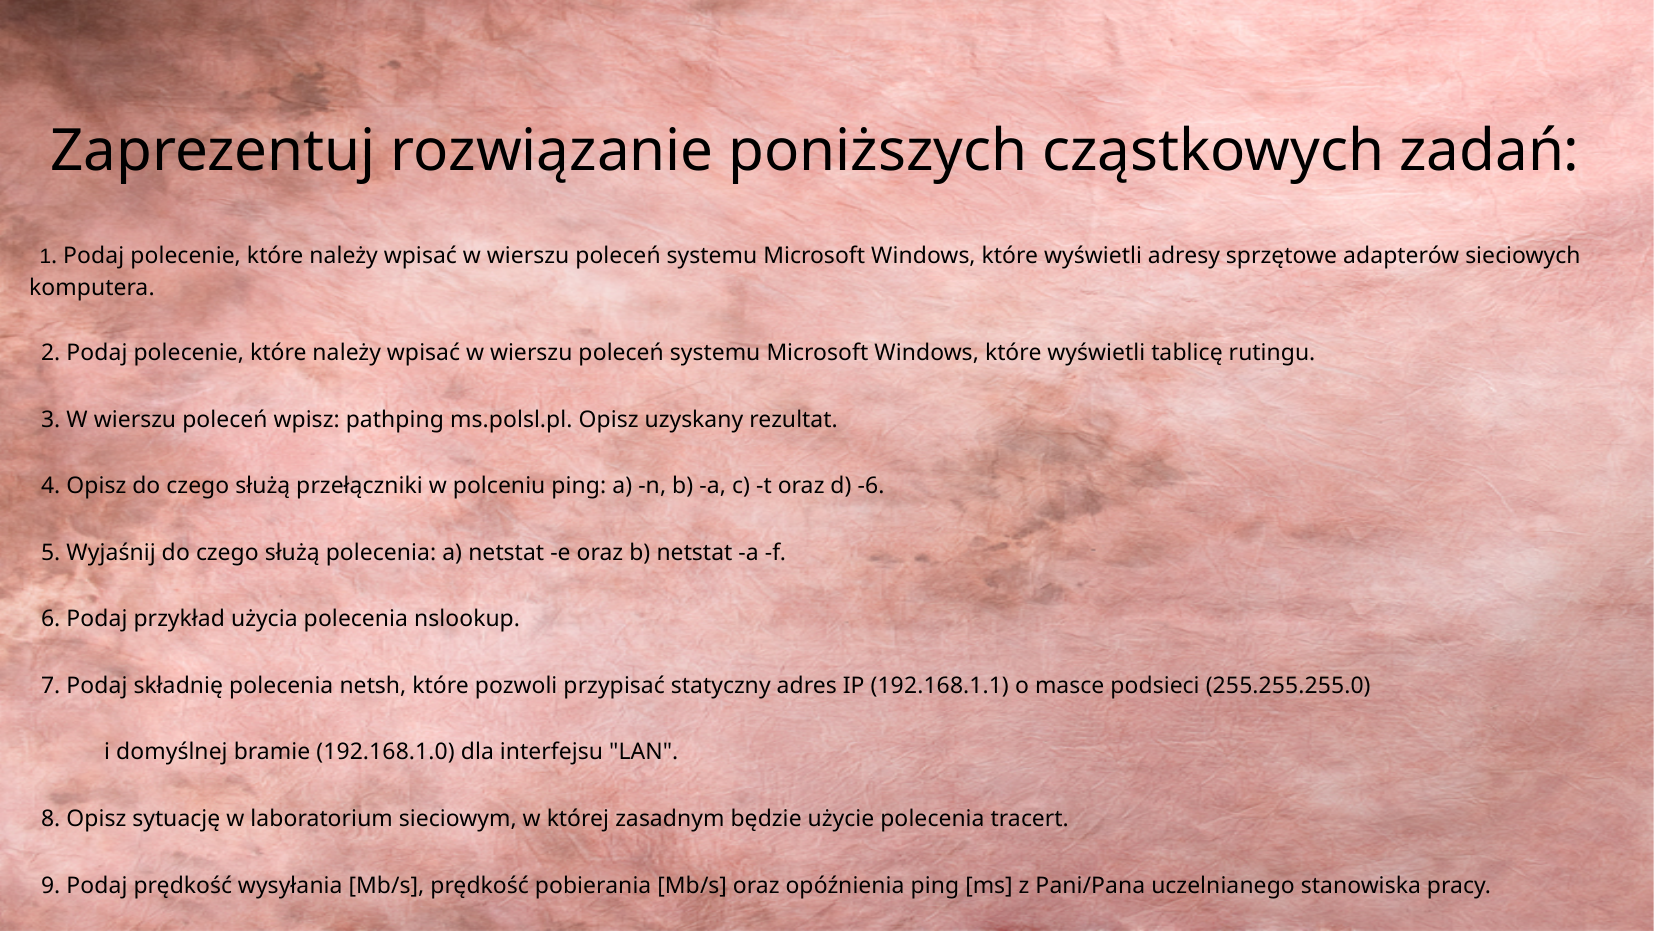

# Zaprezentuj rozwiązanie poniższych cząstkowych zadań:
 1. Podaj polecenie, które należy wpisać w wierszu poleceń systemu Microsoft Windows, które wyświetli adresy sprzętowe adapterów sieciowych komputera.
 2. Podaj polecenie, które należy wpisać w wierszu poleceń systemu Microsoft Windows, które wyświetli tablicę rutingu.
 3. W wierszu poleceń wpisz: pathping ms.polsl.pl. Opisz uzyskany rezultat.
 4. Opisz do czego służą przełączniki w polceniu ping: a) -n, b) -a, c) -t oraz d) -6.
 5. Wyjaśnij do czego służą polecenia: a) netstat -e oraz b) netstat -a -f.
 6. Podaj przykład użycia polecenia nslookup.
 7. Podaj składnię polecenia netsh, które pozwoli przypisać statyczny adres IP (192.168.1.1) o masce podsieci (255.255.255.0)
	i domyślnej bramie (192.168.1.0) dla interfejsu "LAN".
 8. Opisz sytuację w laboratorium sieciowym, w której zasadnym będzie użycie polecenia tracert.
 9. Podaj prędkość wysyłania [Mb/s], prędkość pobierania [Mb/s] oraz opóźnienia ping [ms] z Pani/Pana uczelnianego stanowiska pracy.
 10. Przeprowadź eksperyment myślowy i przedstaw przewidywany rezultat: Czym zakończy się uruchomienie w laboratorium a
	kademickim narzędzia do skanowania szerokiego zakresu adresów IP?